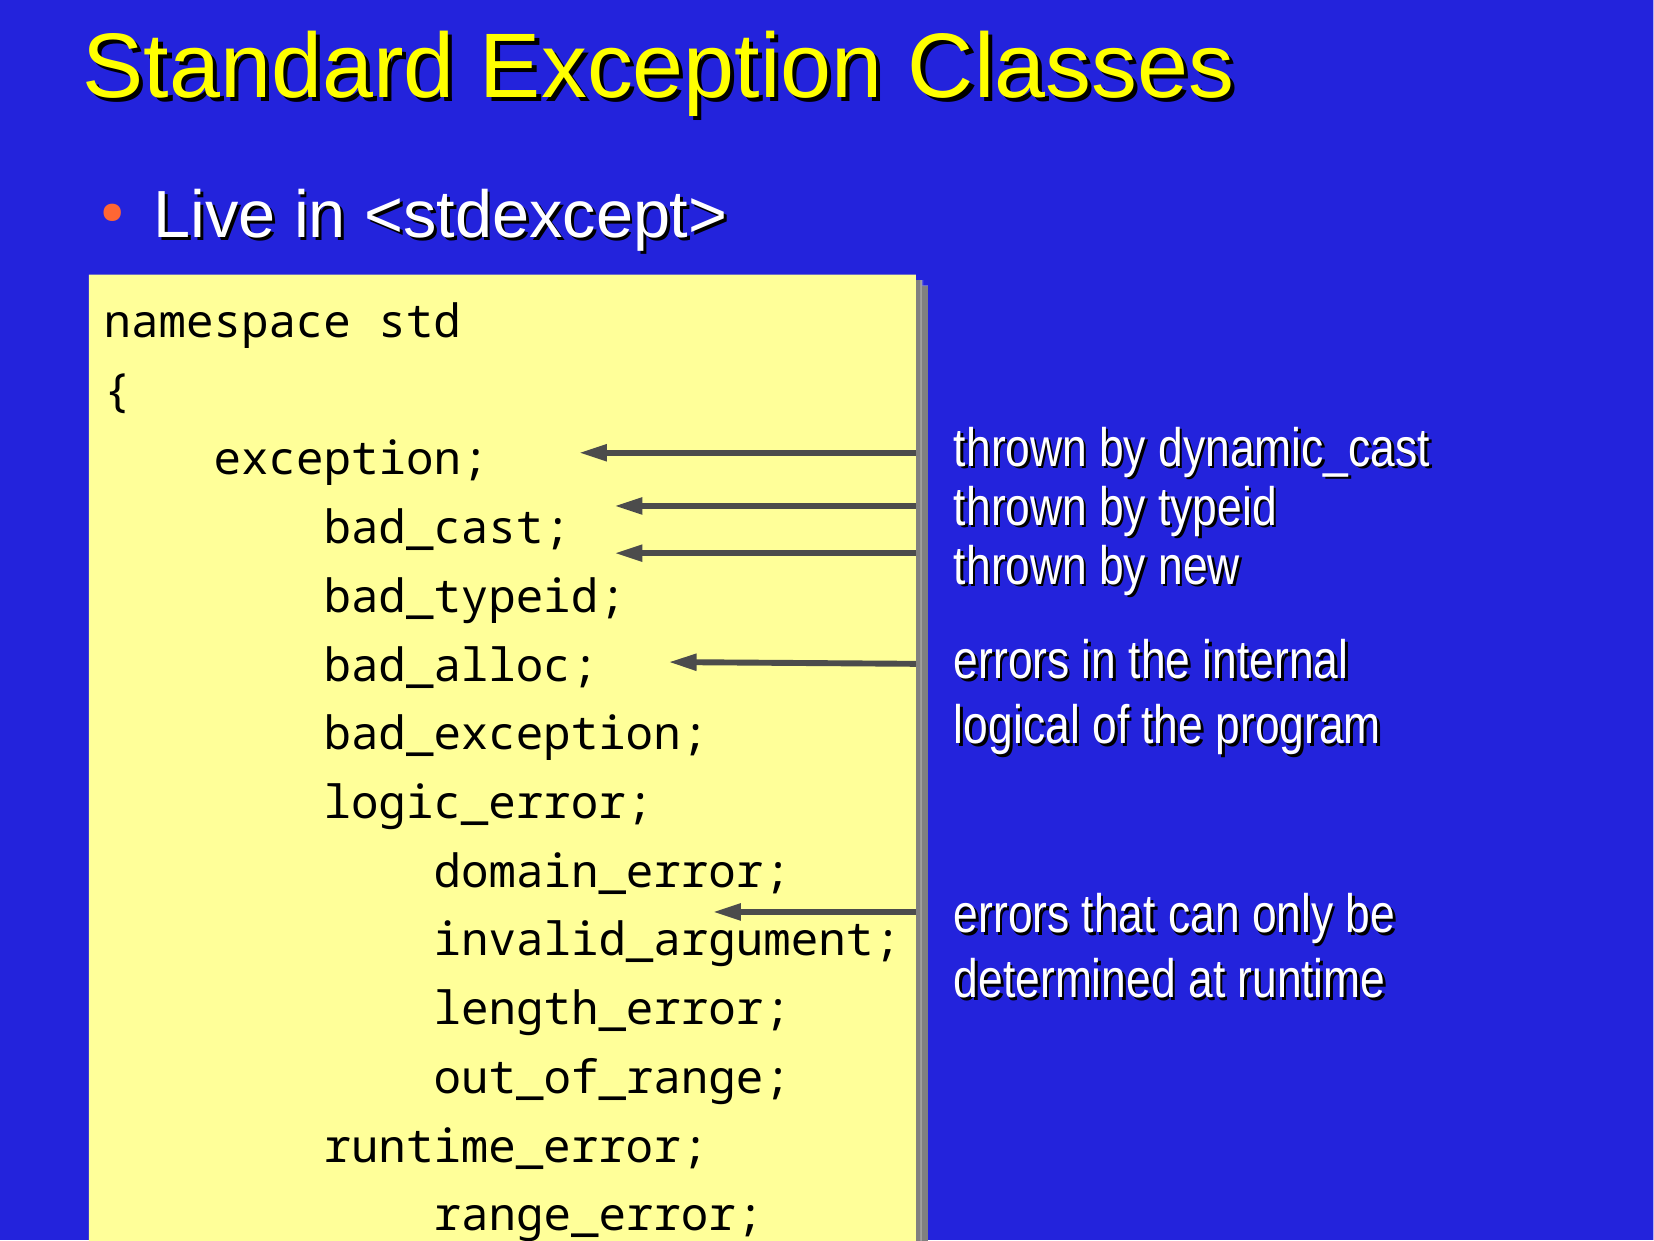

# Standard Exception Classes
Live in <stdexcept>
namespace std
{
 exception;
 bad_cast;
 bad_typeid;
 bad_alloc;
 bad_exception;
 logic_error;
 domain_error;
 invalid_argument;
 length_error;
 out_of_range;
 runtime_error;
 range_error;
 overflow_error;
 underflow_error;
 ...
}
thrown by dynamic_cast
thrown by typeid
thrown by new
errors in the internal logical of the program
errors that can only be determined at runtime